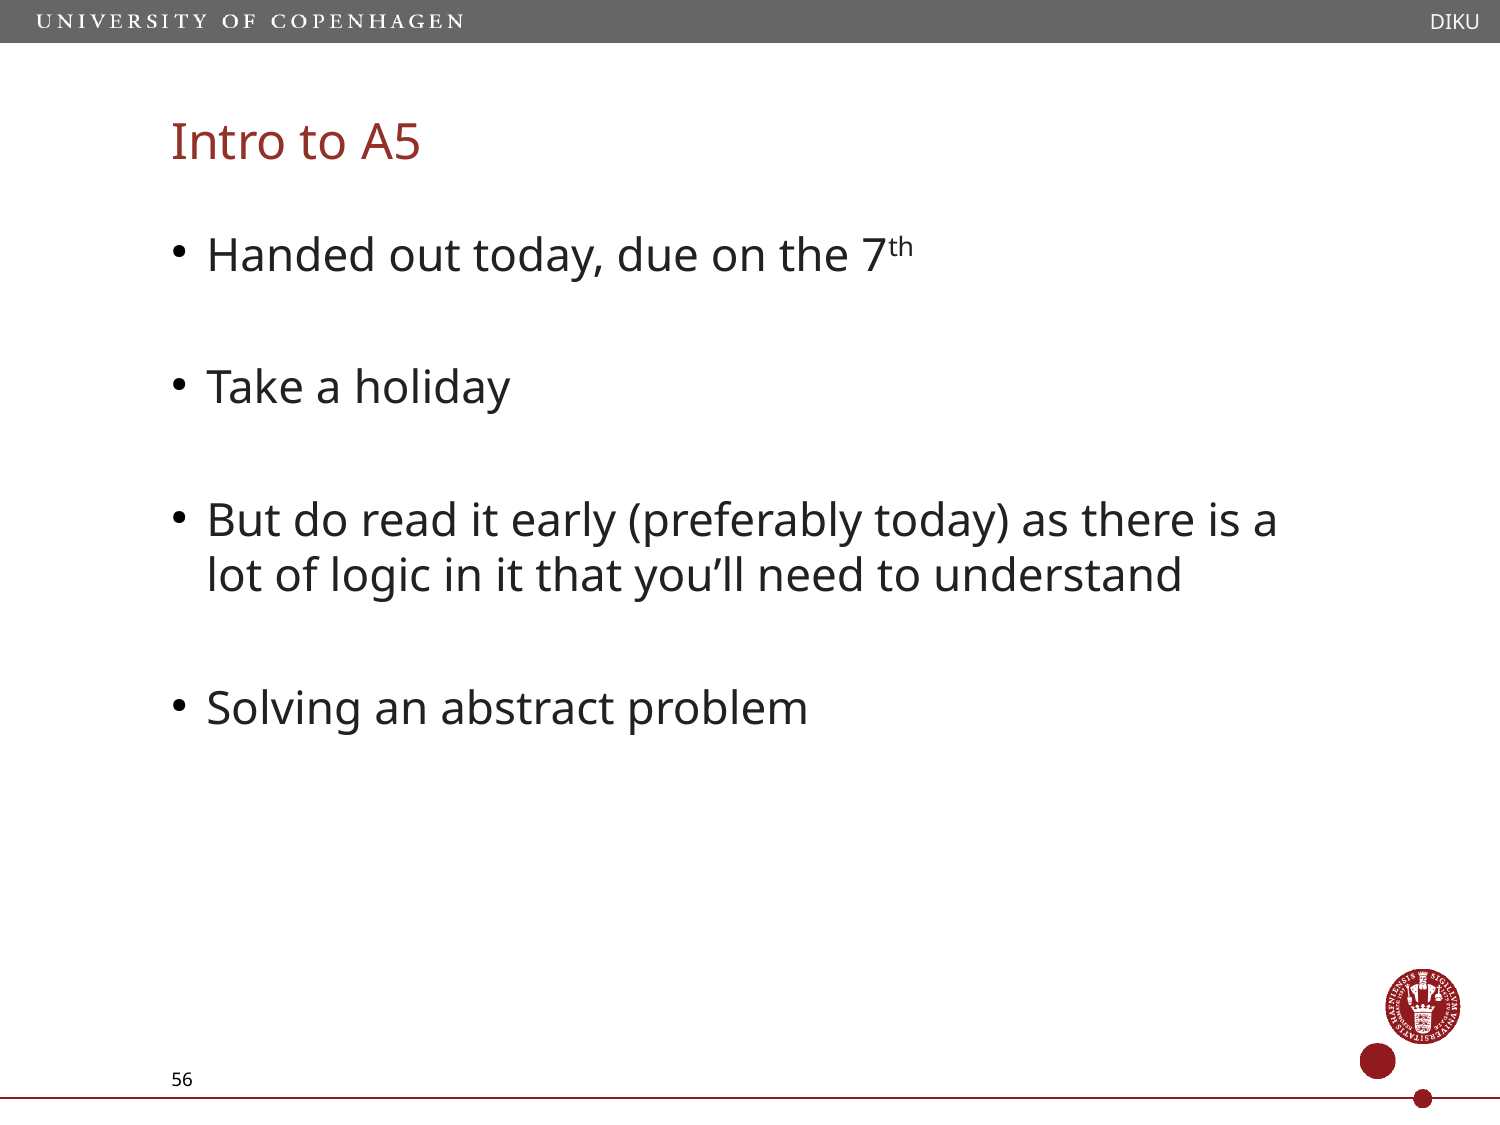

DIKU
# Intro to A5
Handed out today, due on the 7th
Take a holiday
But do read it early (preferably today) as there is a lot of logic in it that you’ll need to understand
Solving an abstract problem